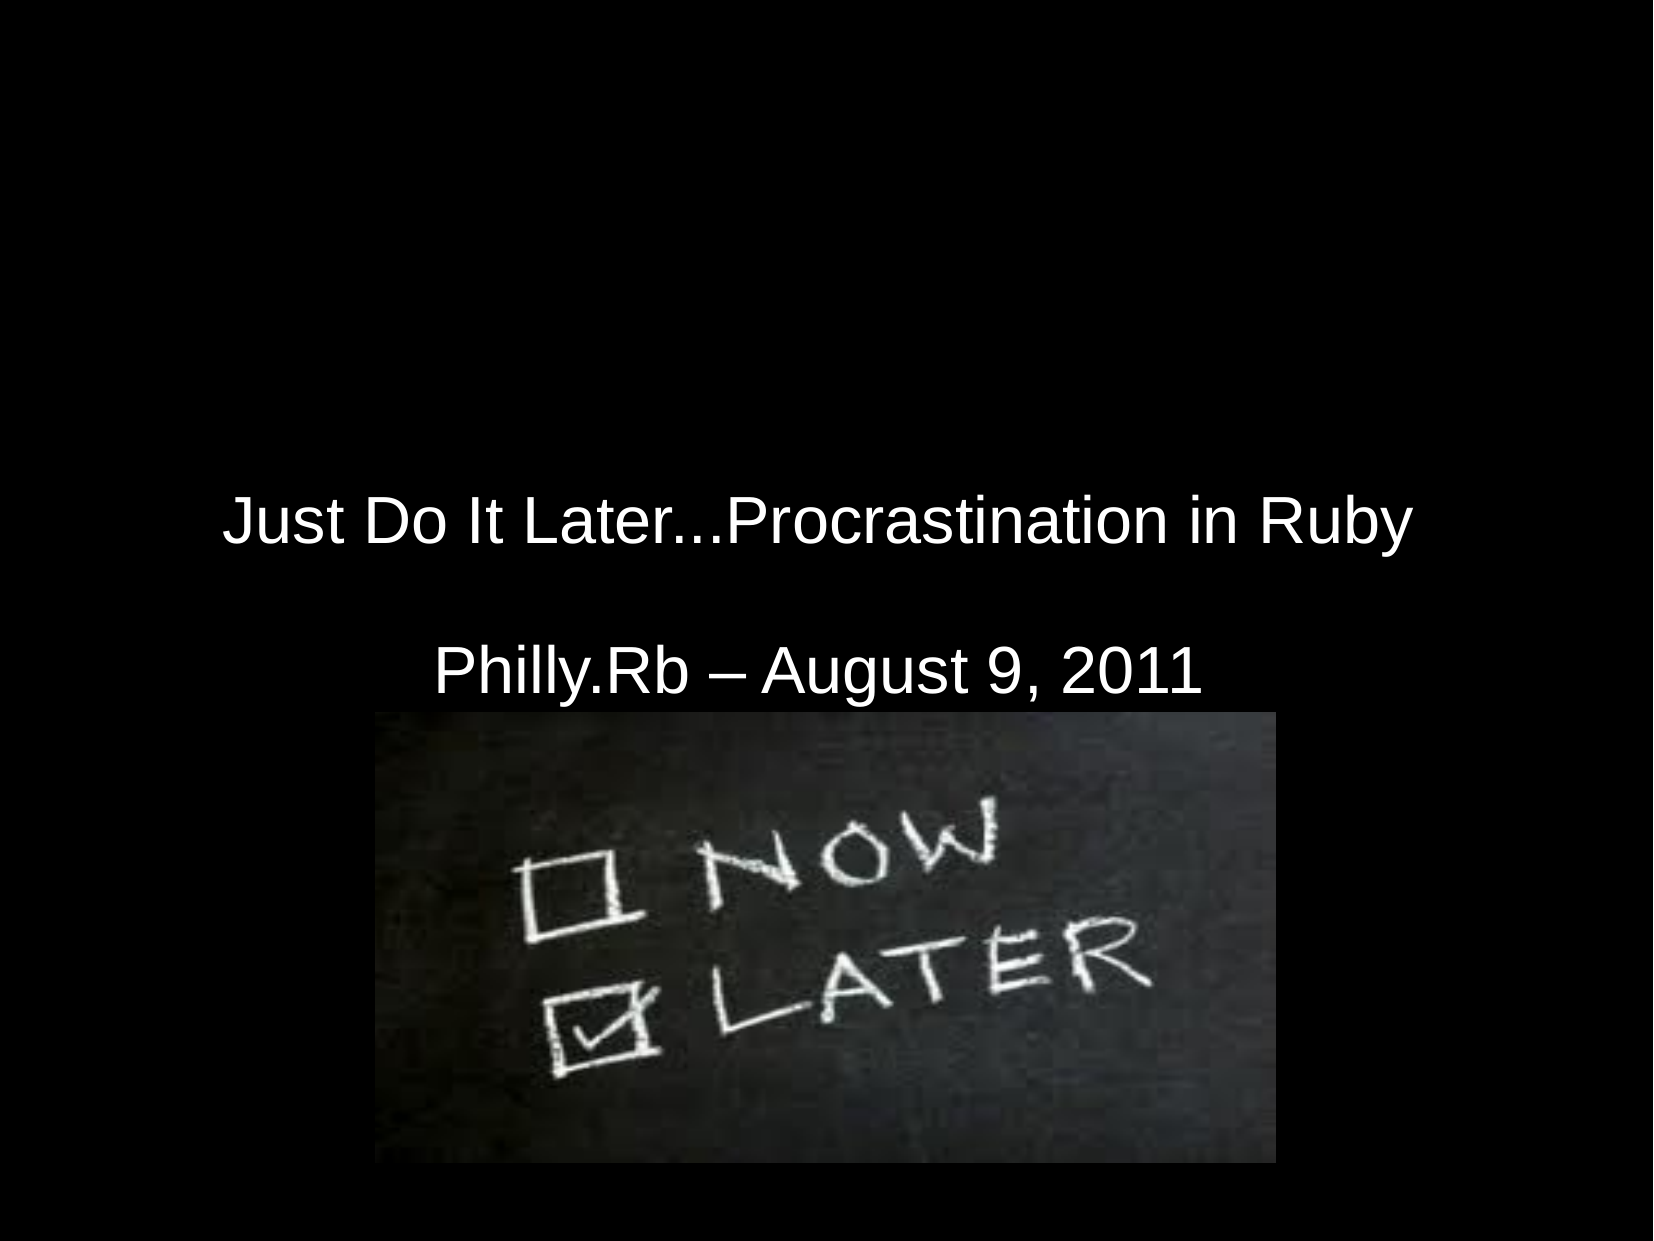

# Just Do It Later...Procrastination in Ruby
Philly.Rb – August 9, 2011